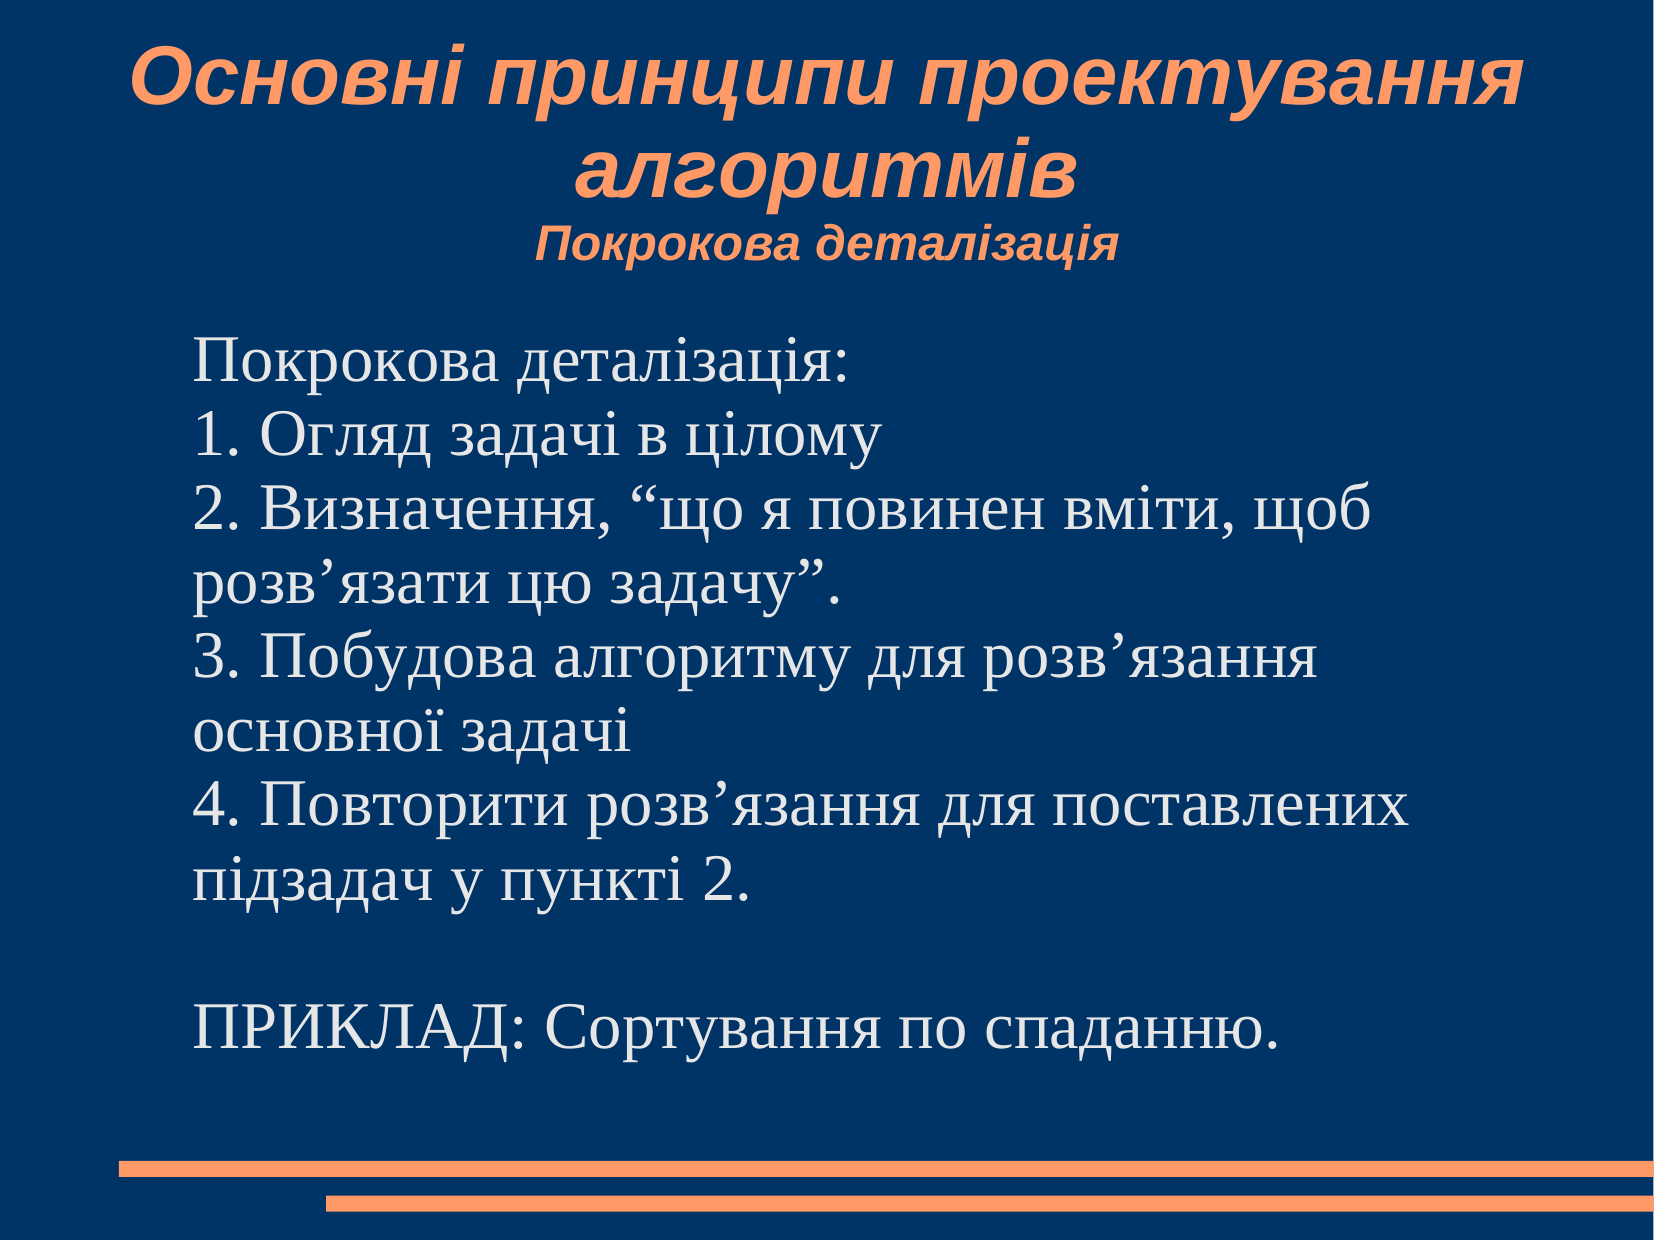

# Основні принципи проектування алгоритмів Покрокова деталізація
Покрокова деталізація:
1. Огляд задачі в цілому
2. Визначення, “що я повинен вміти, щоб розв’язати цю задачу”.
3. Побудова алгоритму для розв’язання основної задачі
4. Повторити розв’язання для поставлених підзадач у пункті 2.
ПРИКЛАД: Сортування по спаданню.